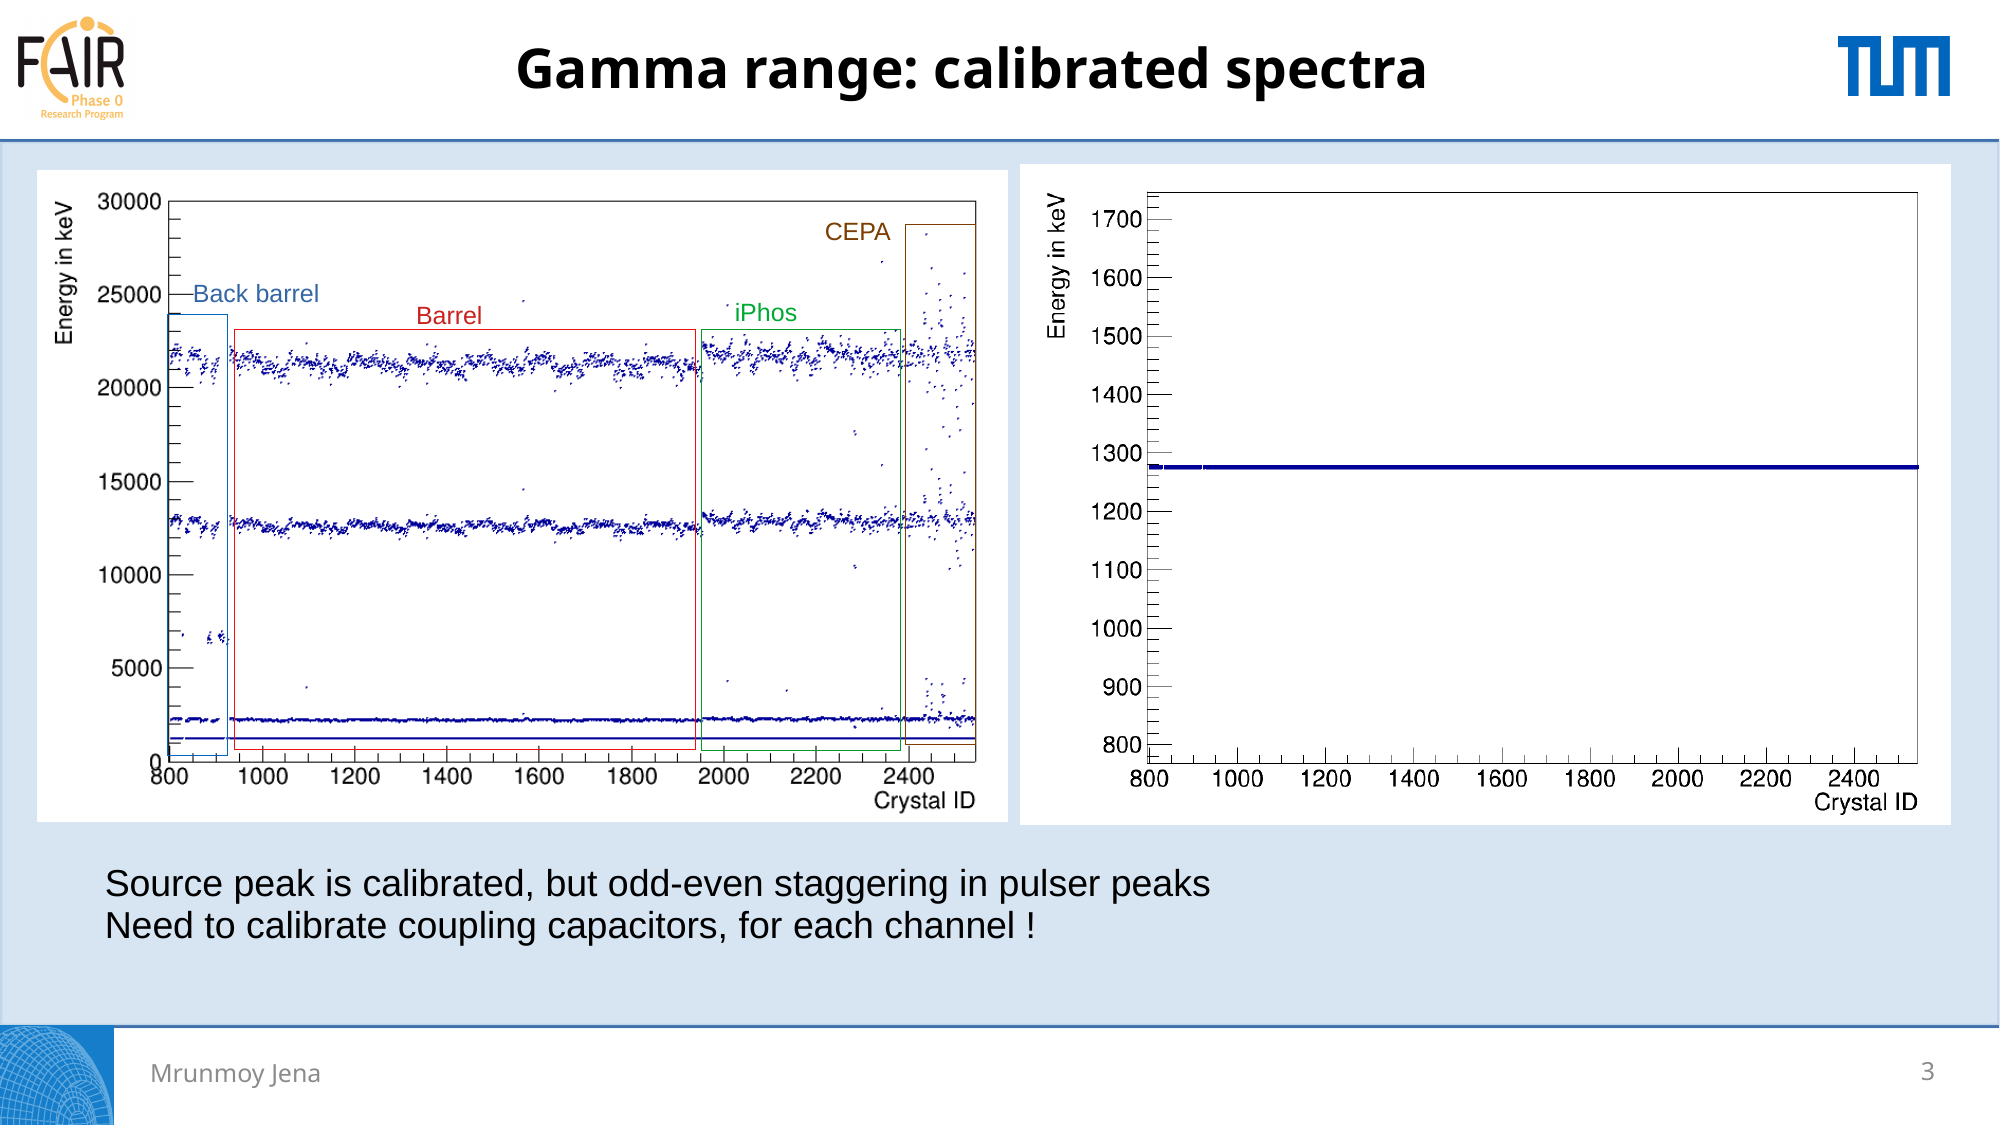

# Gamma range: calibrated spectra
CEPA
Back barrel
iPhos
Barrel
Source peak is calibrated, but odd-even staggering in pulser peaks
Need to calibrate coupling capacitors, for each channel !
3